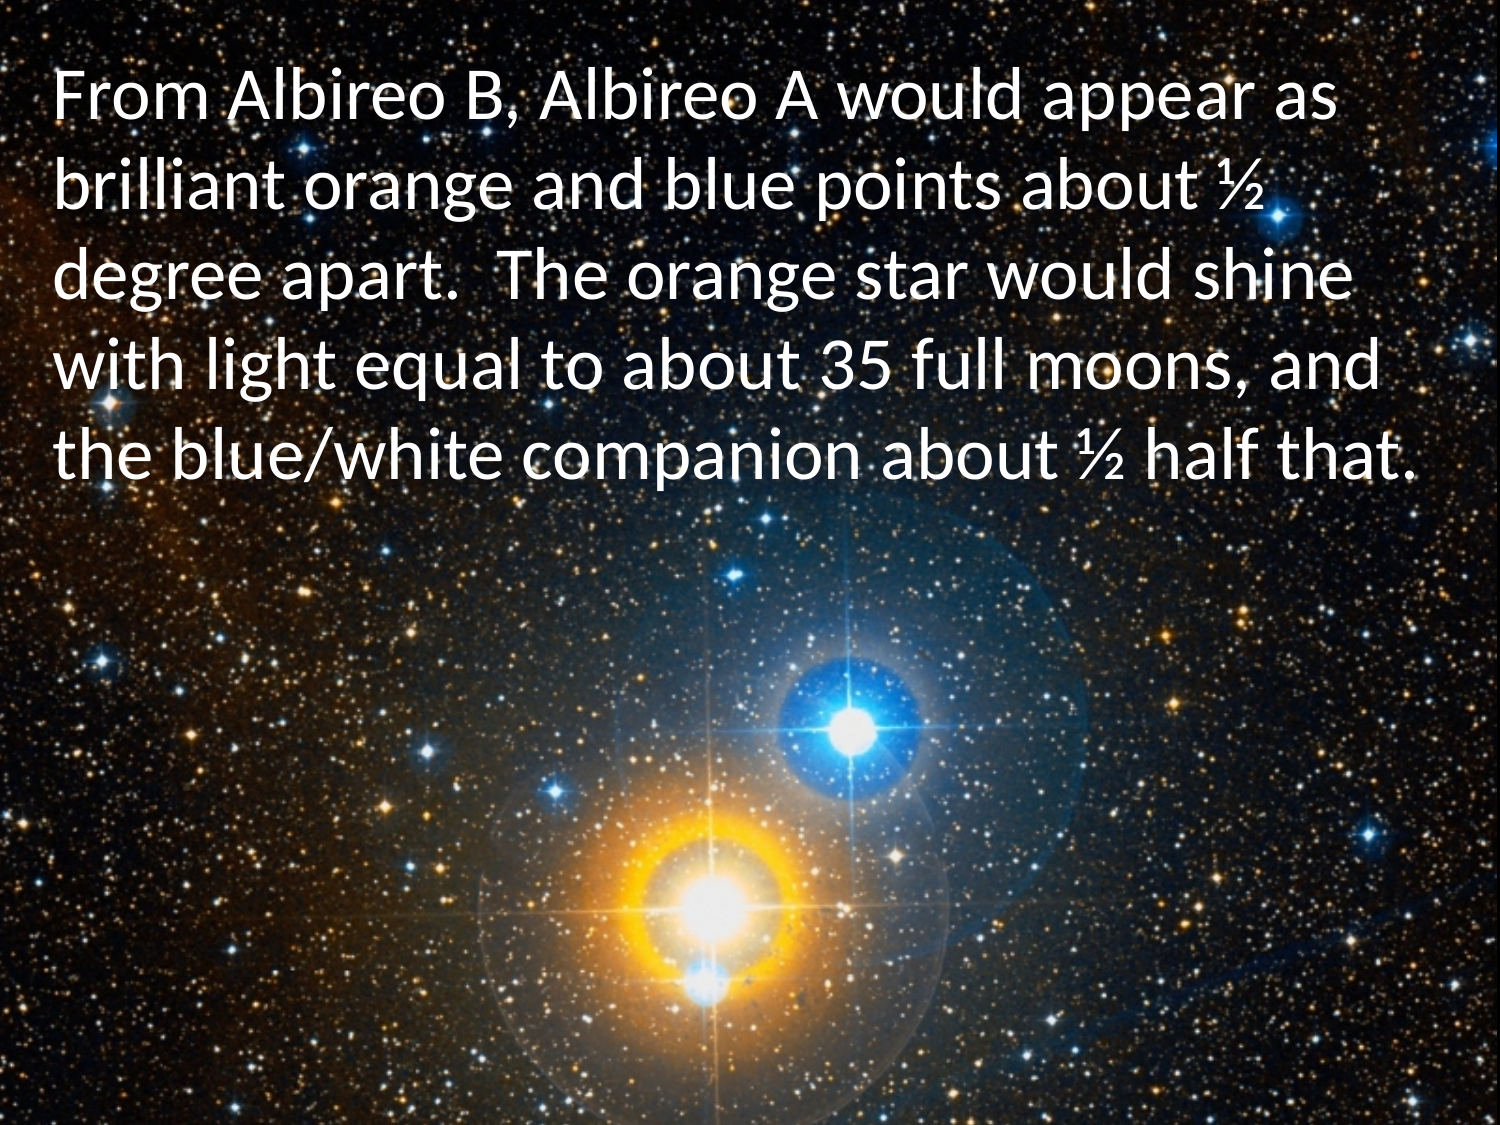

From Albireo B, Albireo A would appear as brilliant orange and blue points about ½ degree apart. The orange star would shine with light equal to about 35 full moons, and the blue/white companion about ½ half that.